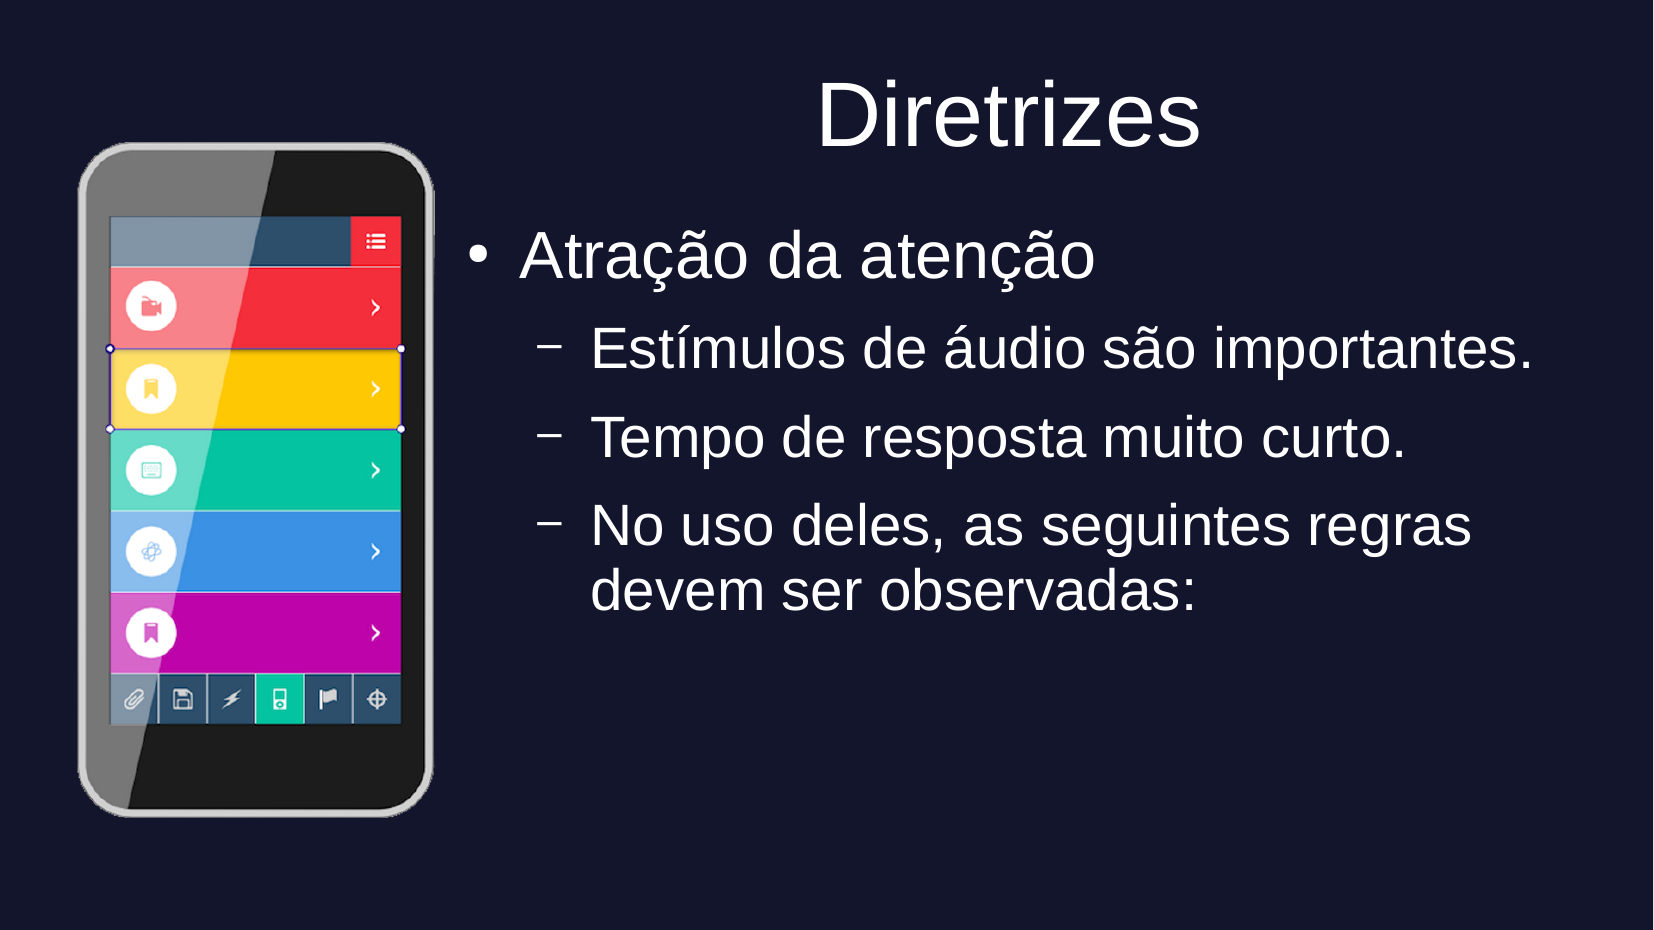

# Diretrizes
Atração da atenção
Estímulos de áudio são importantes.
Tempo de resposta muito curto.
No uso deles, as seguintes regras devem ser observadas: